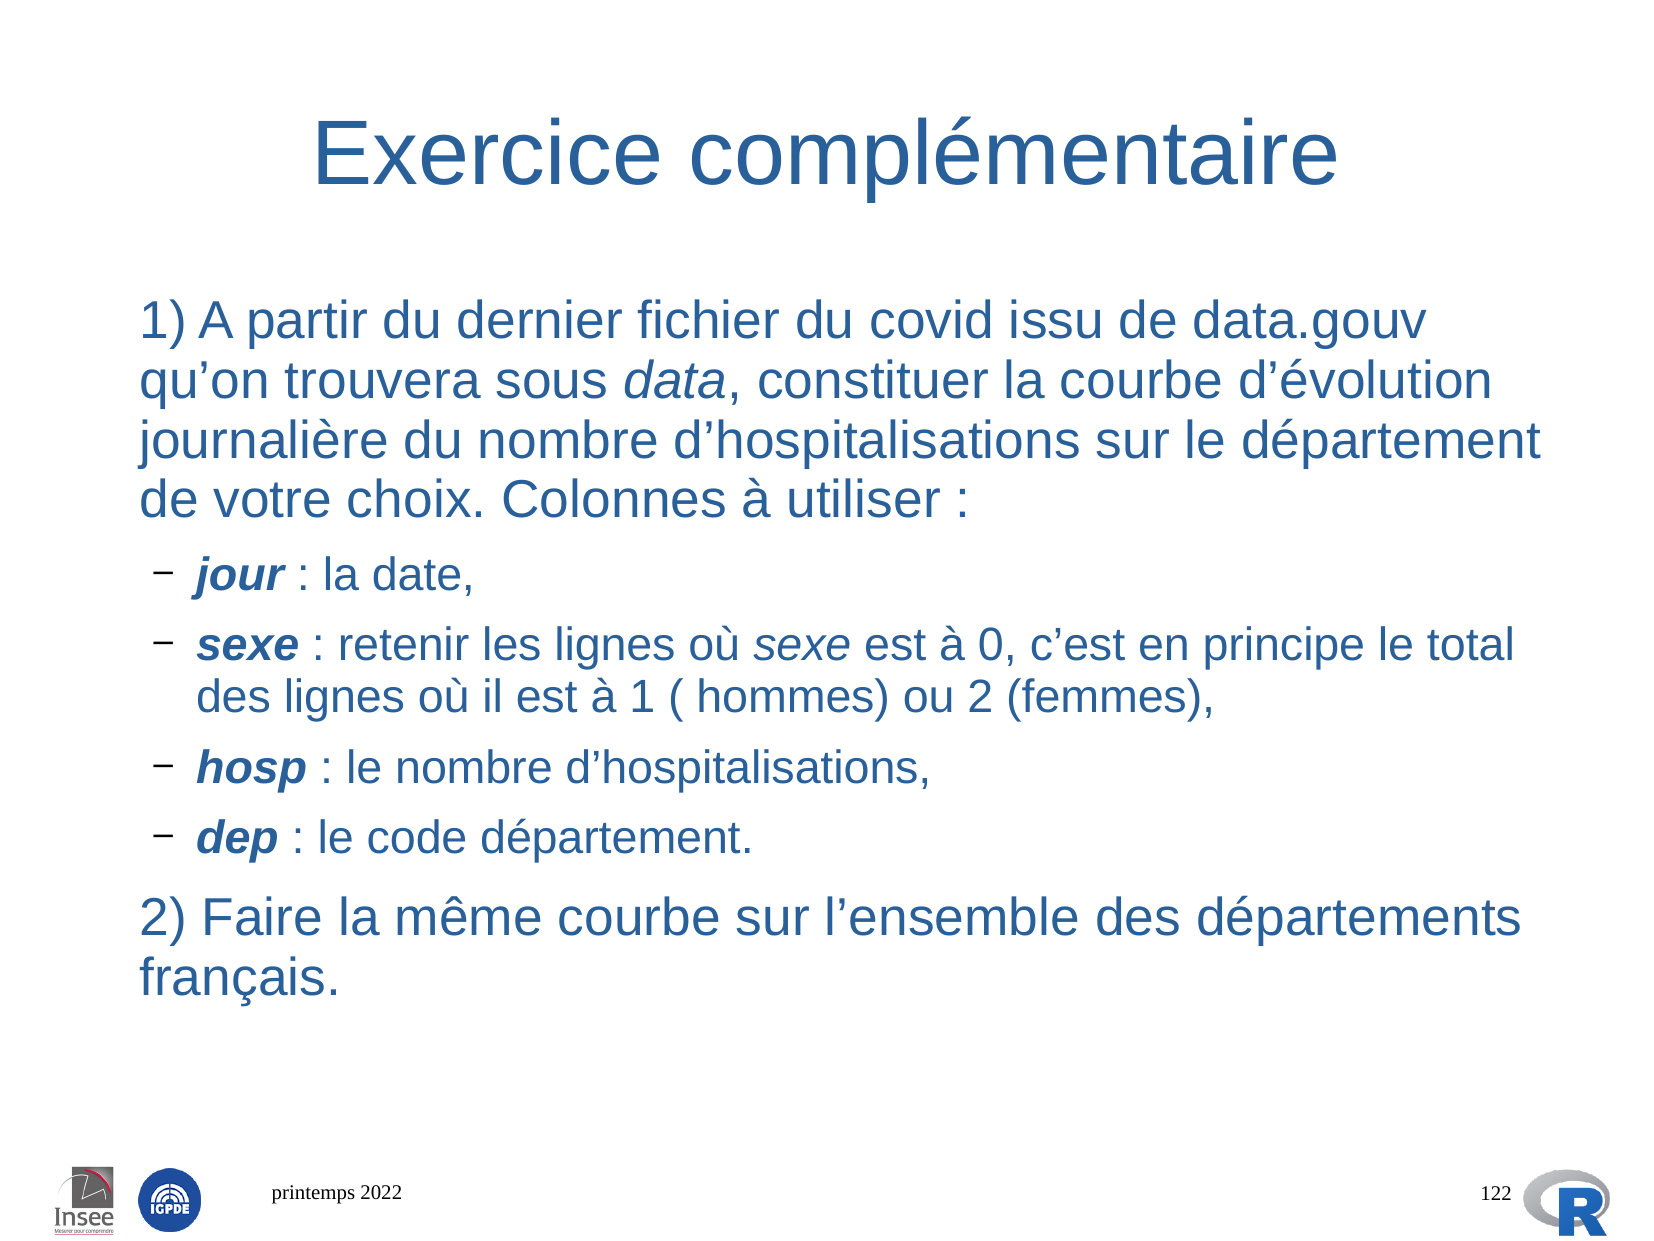

# Exercice complémentaire
1) A partir du dernier fichier du covid issu de data.gouv qu’on trouvera sous data, constituer la courbe d’évolution journalière du nombre d’hospitalisations sur le département de votre choix. Colonnes à utiliser :
jour : la date,
sexe : retenir les lignes où sexe est à 0, c’est en principe le total des lignes où il est à 1 ( hommes) ou 2 (femmes),
hosp : le nombre d’hospitalisations,
dep : le code département.
2) Faire la même courbe sur l’ensemble des départements français.
printemps 2022
122